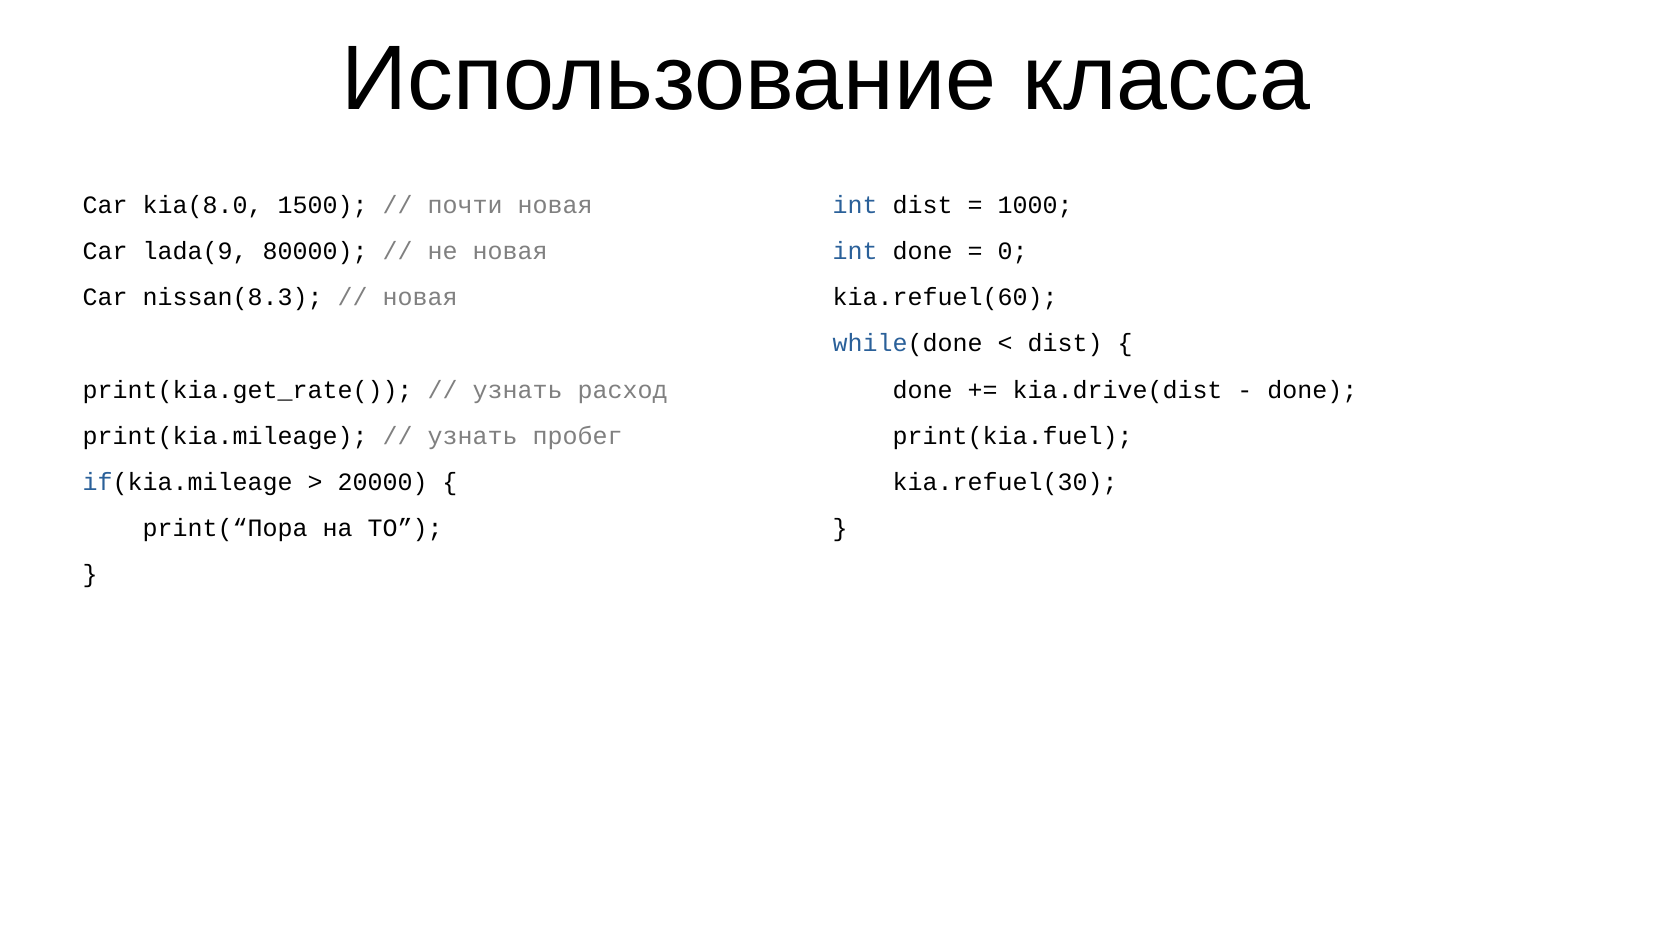

# Использование класса
Car kia(8.0, 1500); // почти новая
Car lada(9, 80000); // не новая
Car nissan(8.3); // новая
print(kia.get_rate()); // узнать расход
print(kia.mileage); // узнать пробег
if(kia.mileage > 20000) {
 print(“Пора на ТО”);
}
int dist = 1000;
int done = 0;
kia.refuel(60);
while(done < dist) {
 done += kia.drive(dist - done);
 print(kia.fuel);
 kia.refuel(30);
}